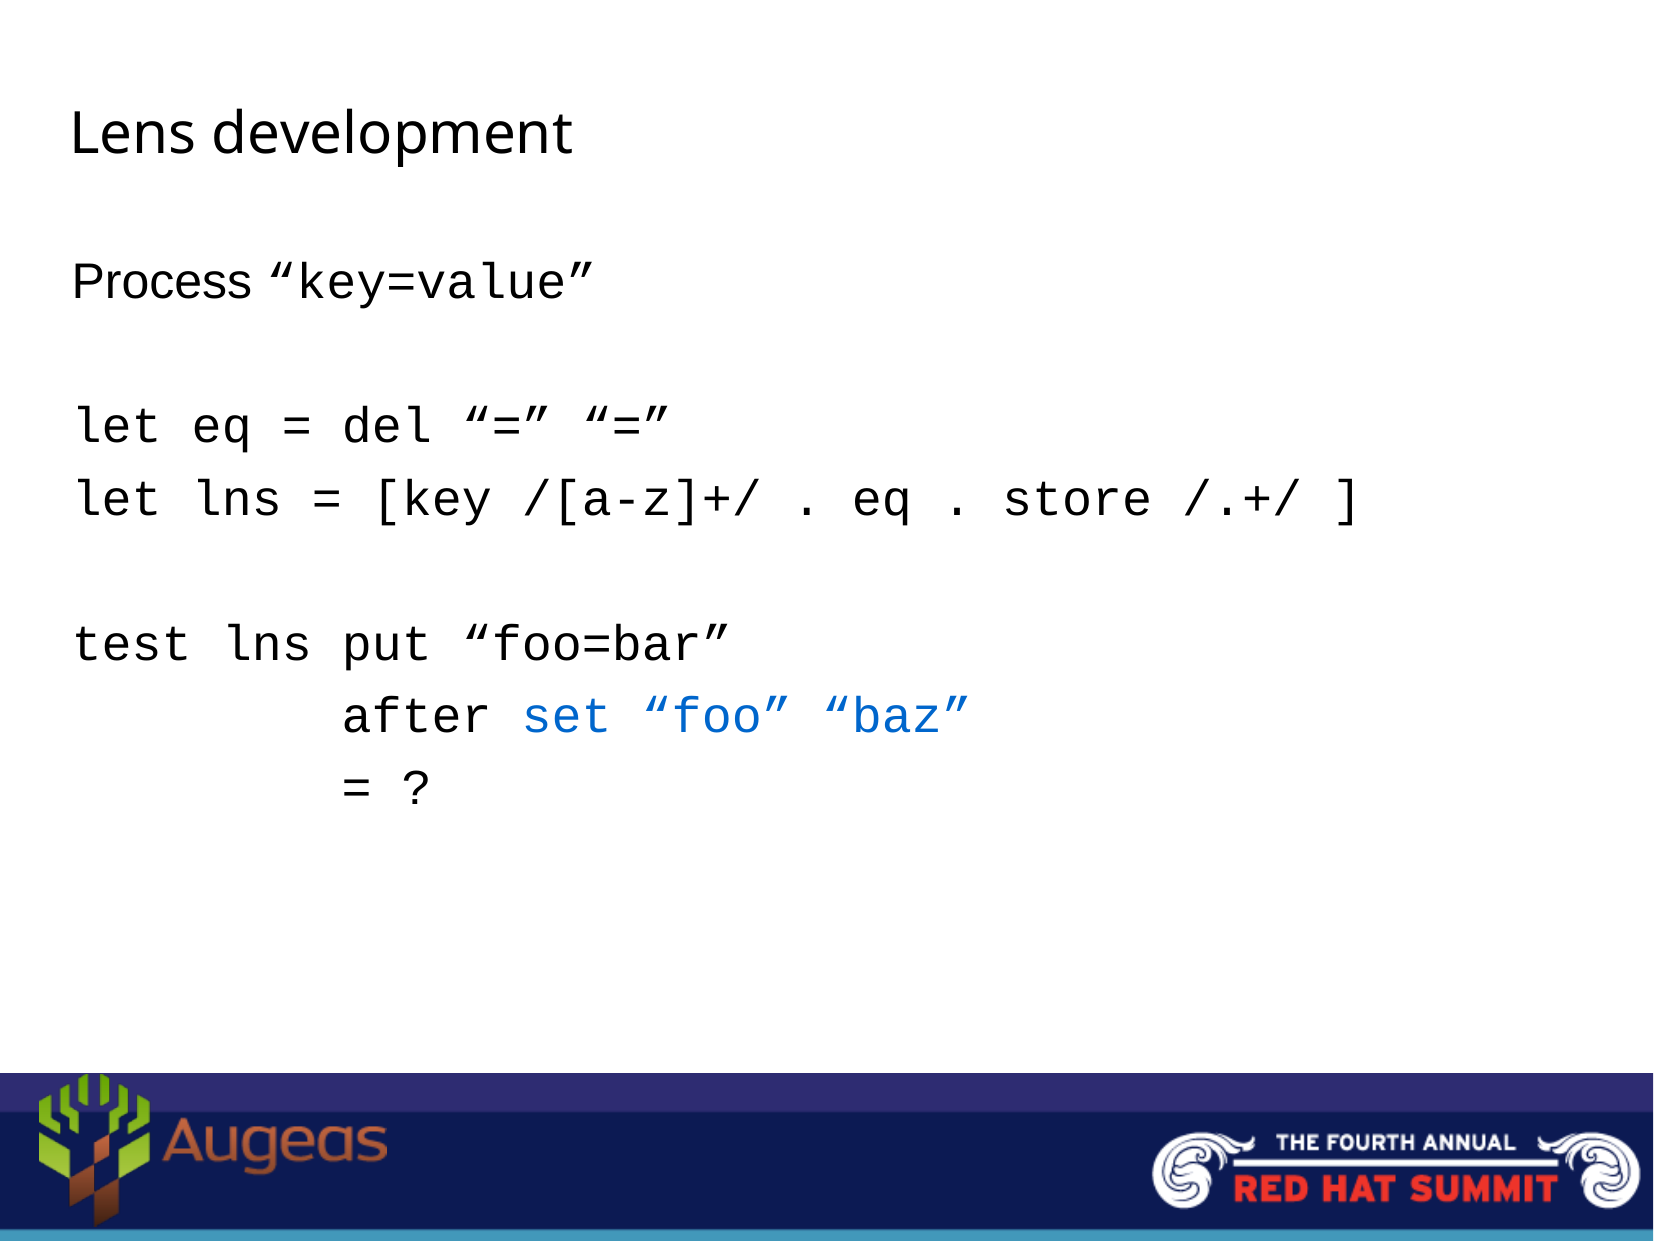

# Lens development
Process “key=value”
let eq = del “=” “=”
let lns = [key /[a-z]+/ . eq . store /.+/ ]
test lns put “foo=bar”
 after set “foo” “baz”
 = ?